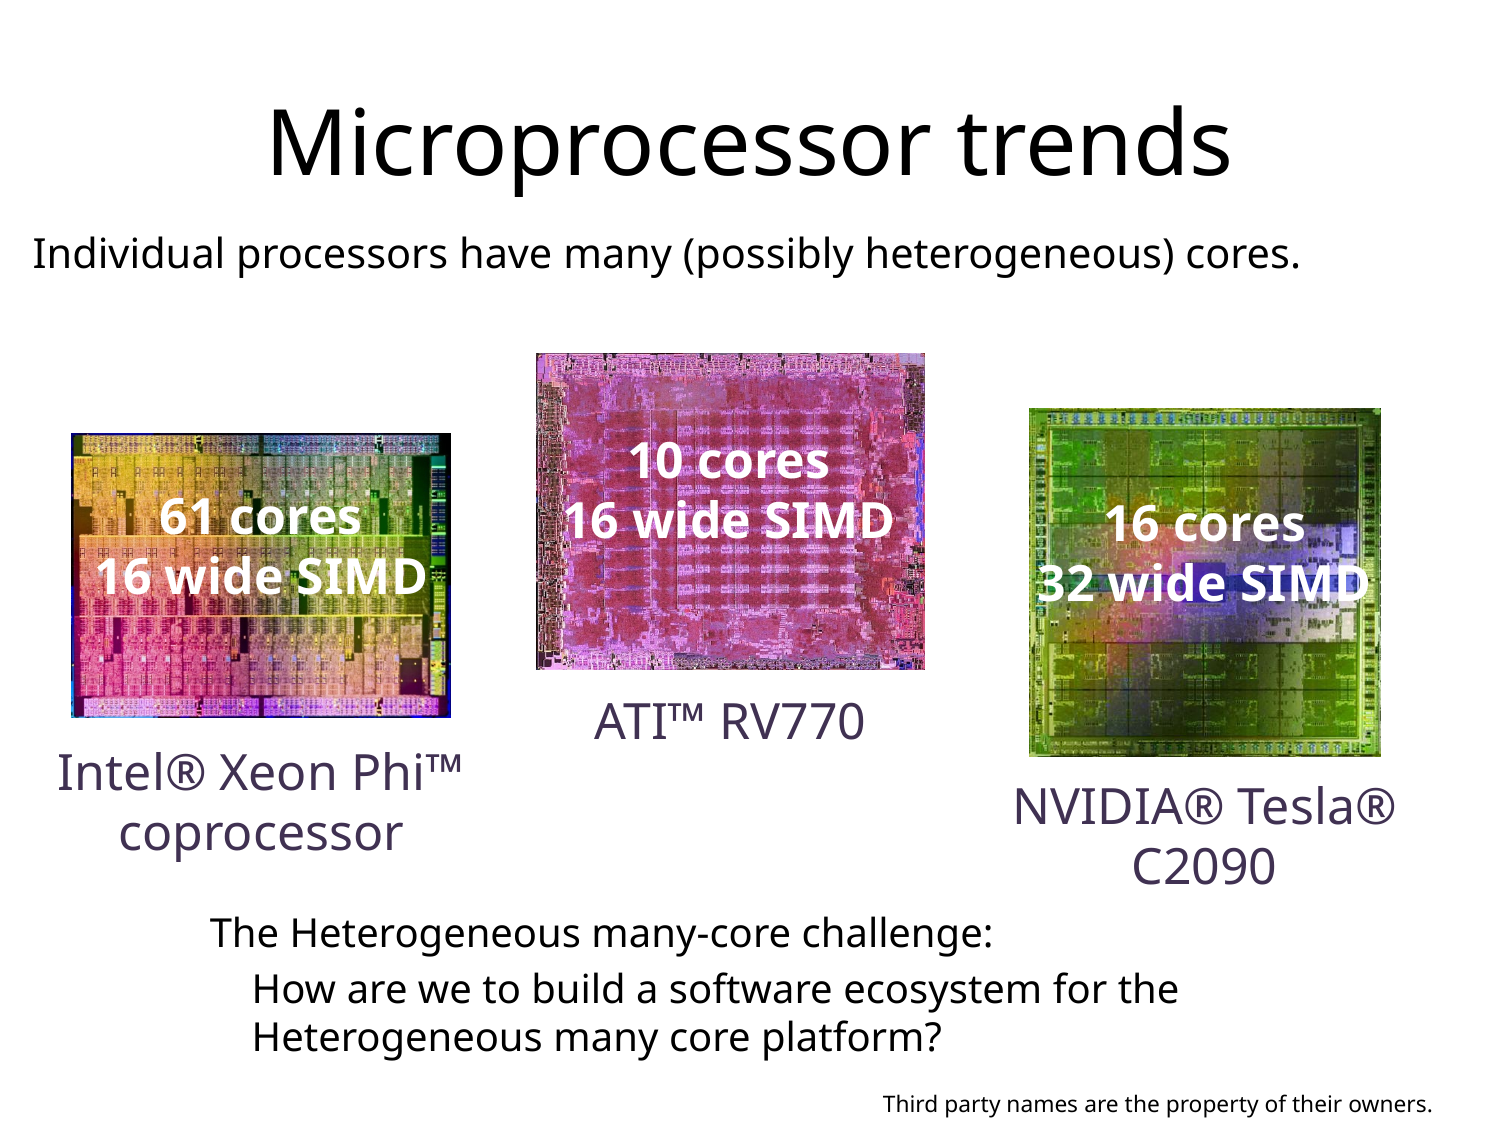

# Microprocessor trends
Individual processors have many (possibly heterogeneous) cores.
10 cores
16 wide SIMD
61 cores
16 wide SIMD
16 cores
32 wide SIMD
ATI™ RV770
Intel® Xeon Phi™ coprocessor
NVIDIA® Tesla® C2090
The Heterogeneous many-core challenge:
 How are we to build a software ecosystem for the
 Heterogeneous many core platform?
Third party names are the property of their owners.